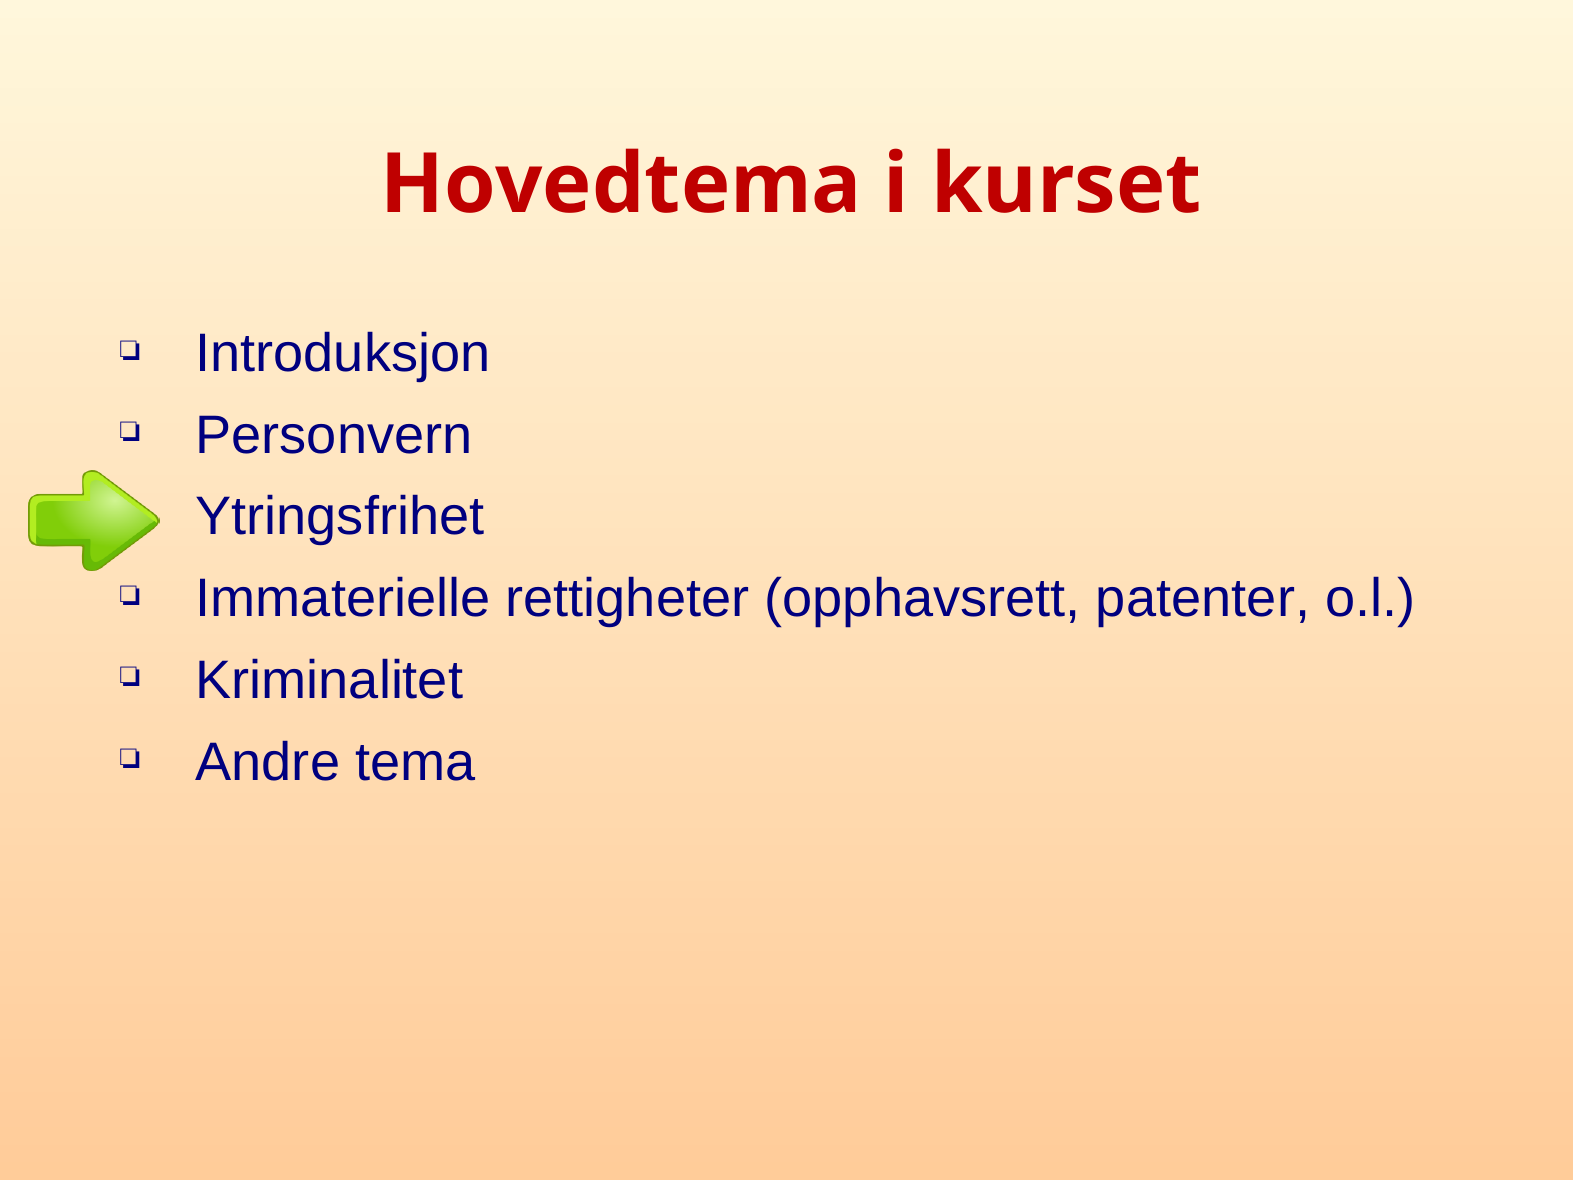

# Hovedtema i kurset
Introduksjon
Personvern
Ytringsfrihet
Immaterielle rettigheter (opphavsrett, patenter, o.l.)
Kriminalitet
Andre tema